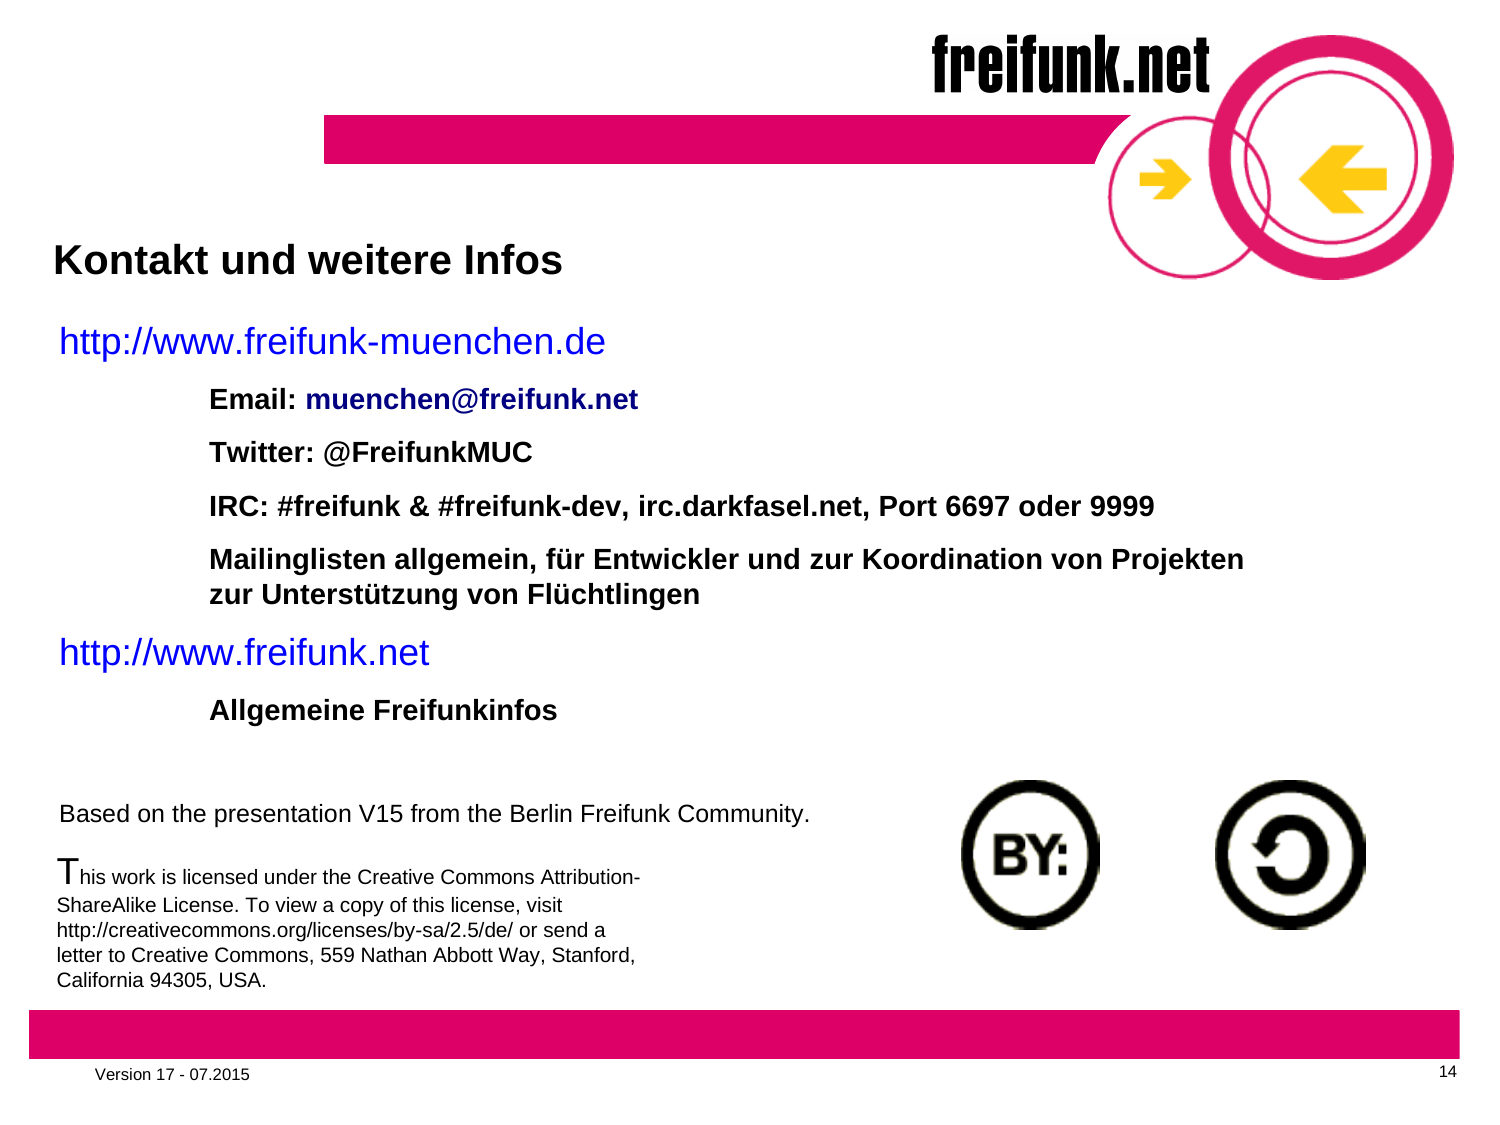

Kontakt und weitere Infos
http://www.freifunk-muenchen.de
	Email: muenchen@freifunk.net
	Twitter: @FreifunkMUC
	IRC: #freifunk & #freifunk-dev, irc.darkfasel.net, Port 6697 oder 9999
	Mailinglisten allgemein, für Entwickler und zur Koordination von Projekten 		zur Unterstützung von Flüchtlingen
http://www.freifunk.net
	Allgemeine Freifunkinfos
Based on the presentation V15 from the Berlin Freifunk Community.
This work is licensed under the Creative Commons Attribution-ShareAlike License. To view a copy of this license, visit http://creativecommons.org/licenses/by-sa/2.5/de/ or send a letter to Creative Commons, 559 Nathan Abbott Way, Stanford, California 94305, USA.
14
Version 17 - 07.2015